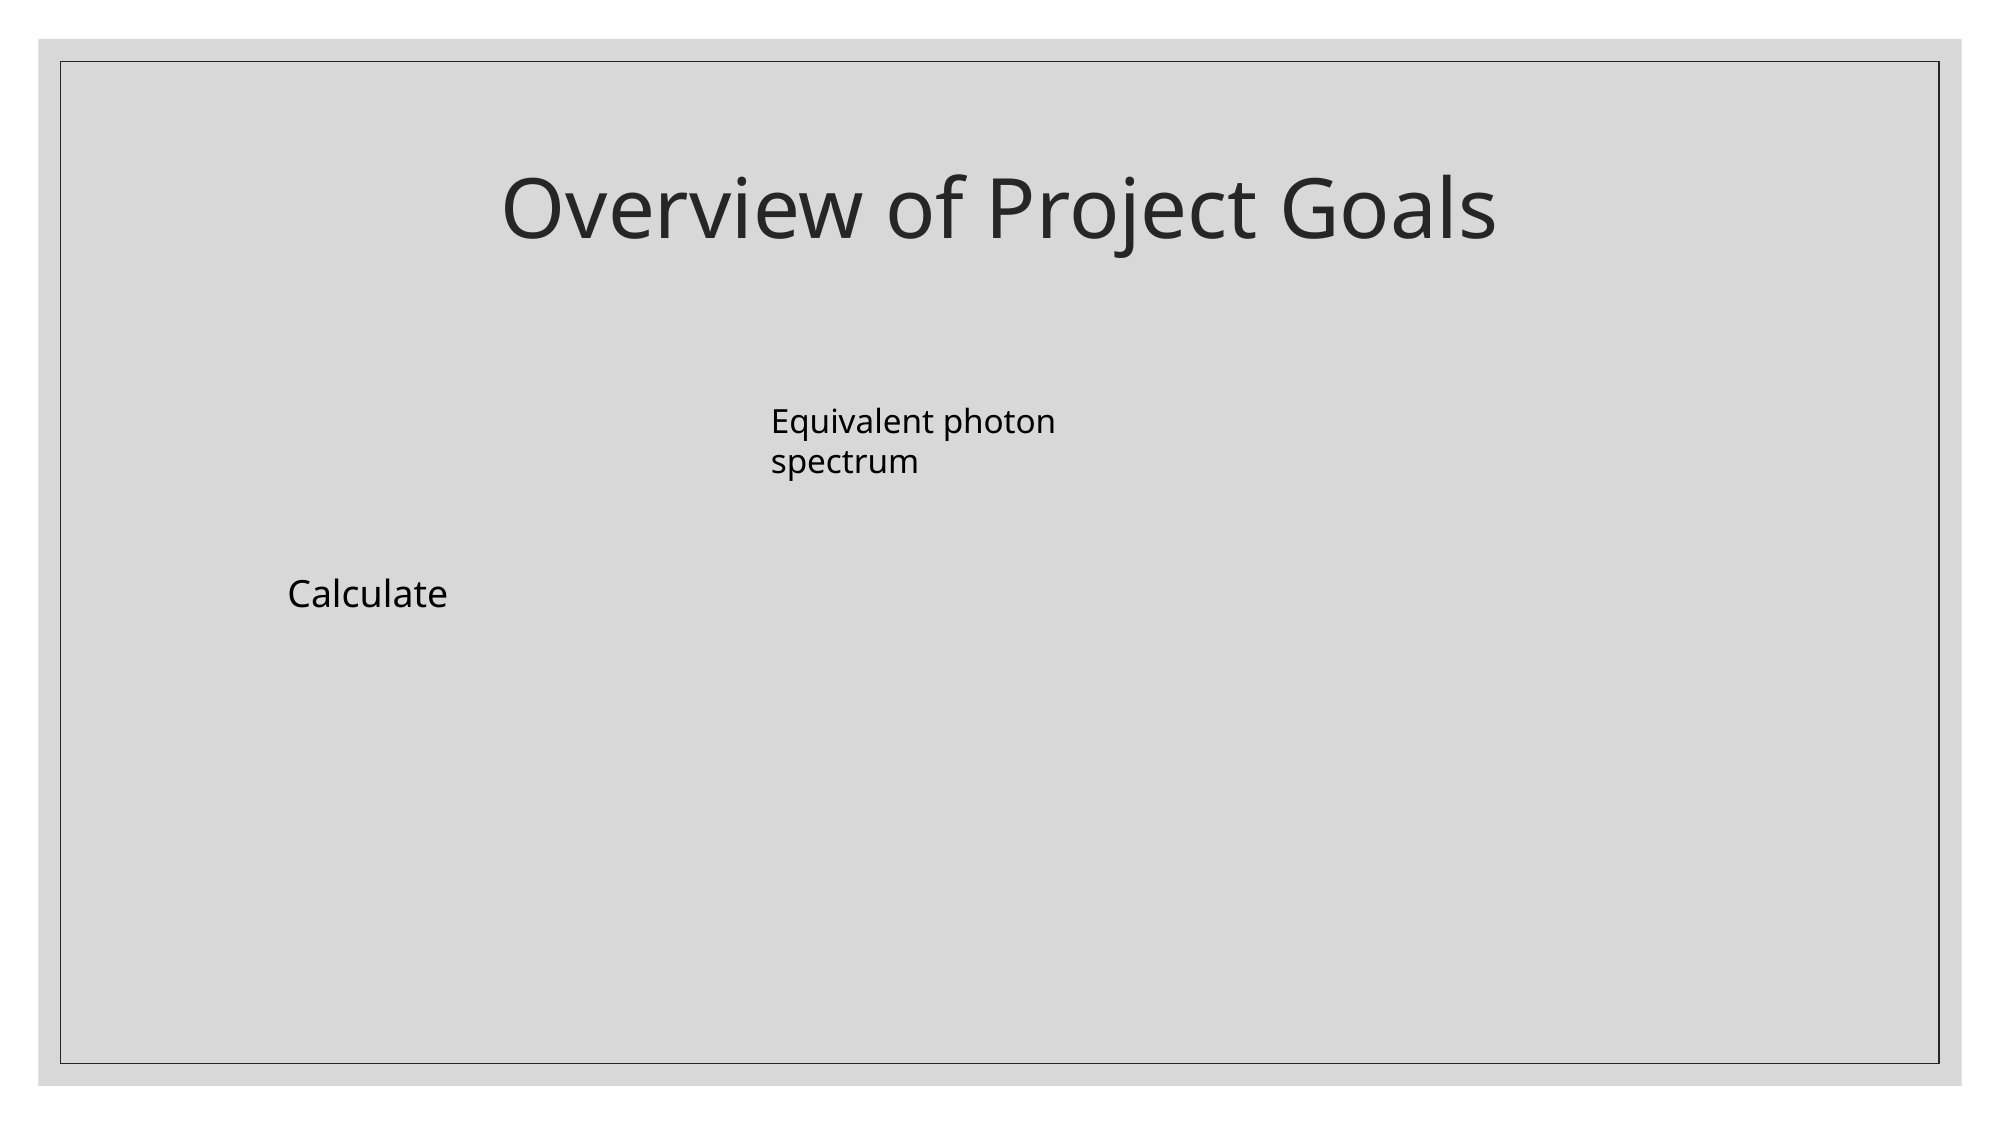

# Overview of Project Goals
Equivalent photon spectrum
Calculate